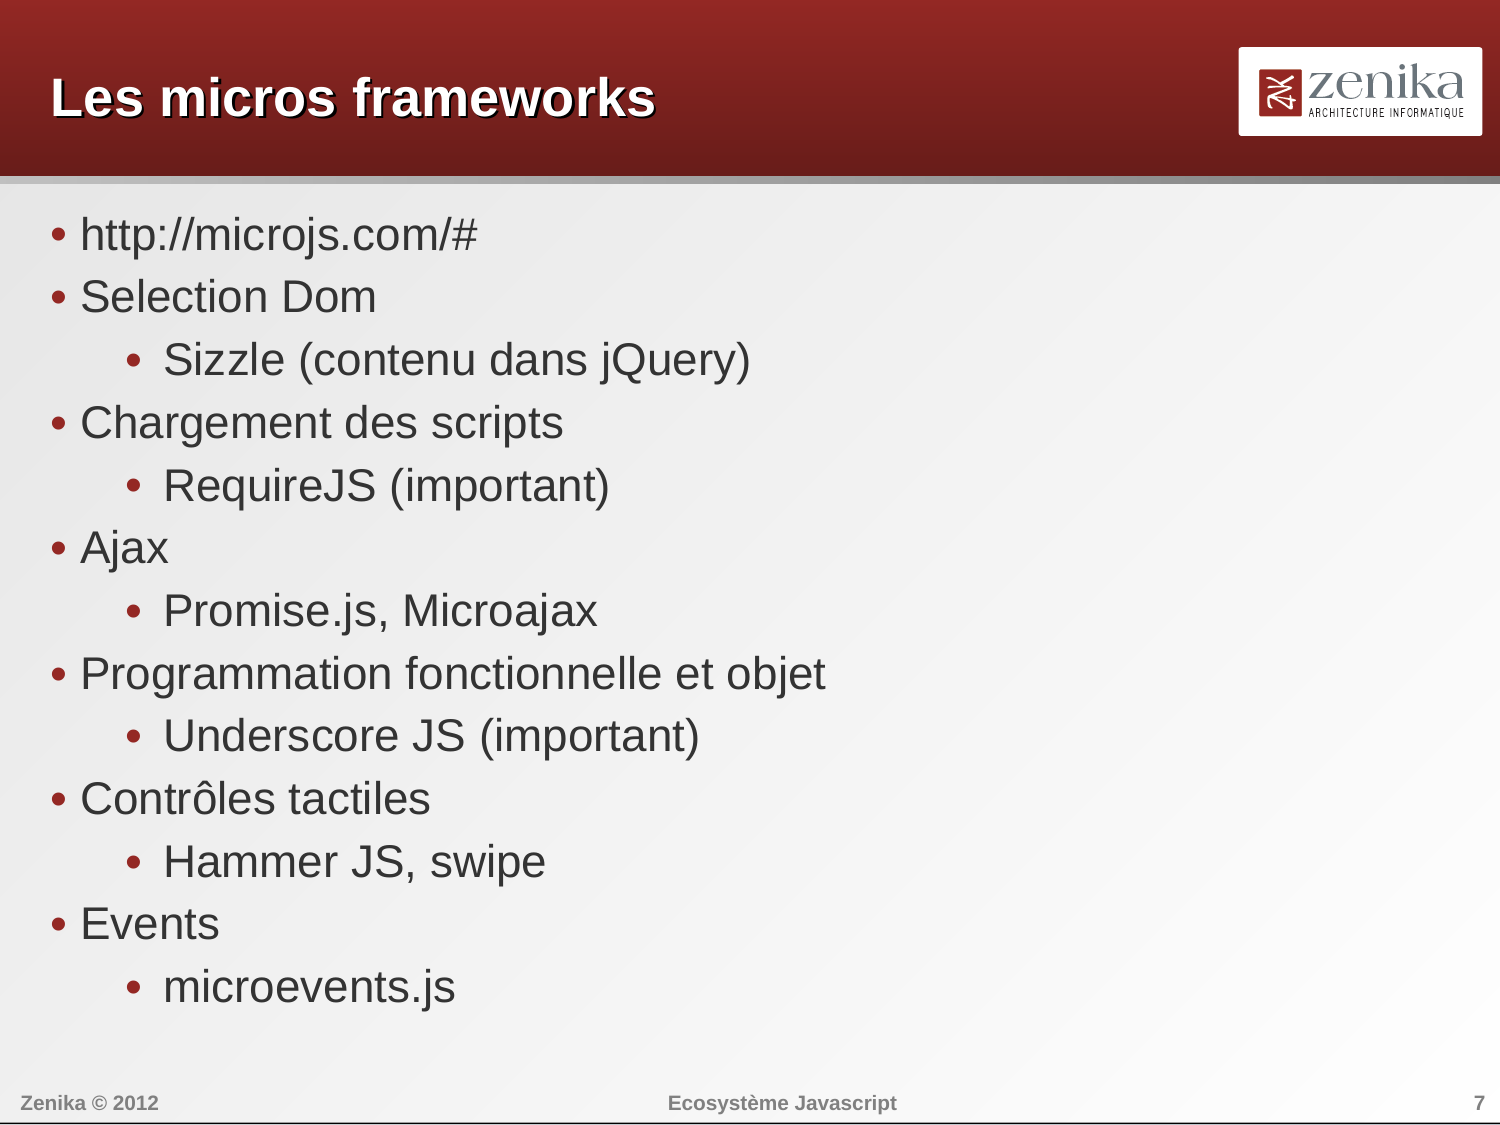

# Les micros frameworks
 http://microjs.com/#
 Selection Dom
Sizzle (contenu dans jQuery)
 Chargement des scripts
RequireJS (important)
 Ajax
Promise.js, Microajax
 Programmation fonctionnelle et objet
Underscore JS (important)
 Contrôles tactiles
Hammer JS, swipe
 Events
microevents.js